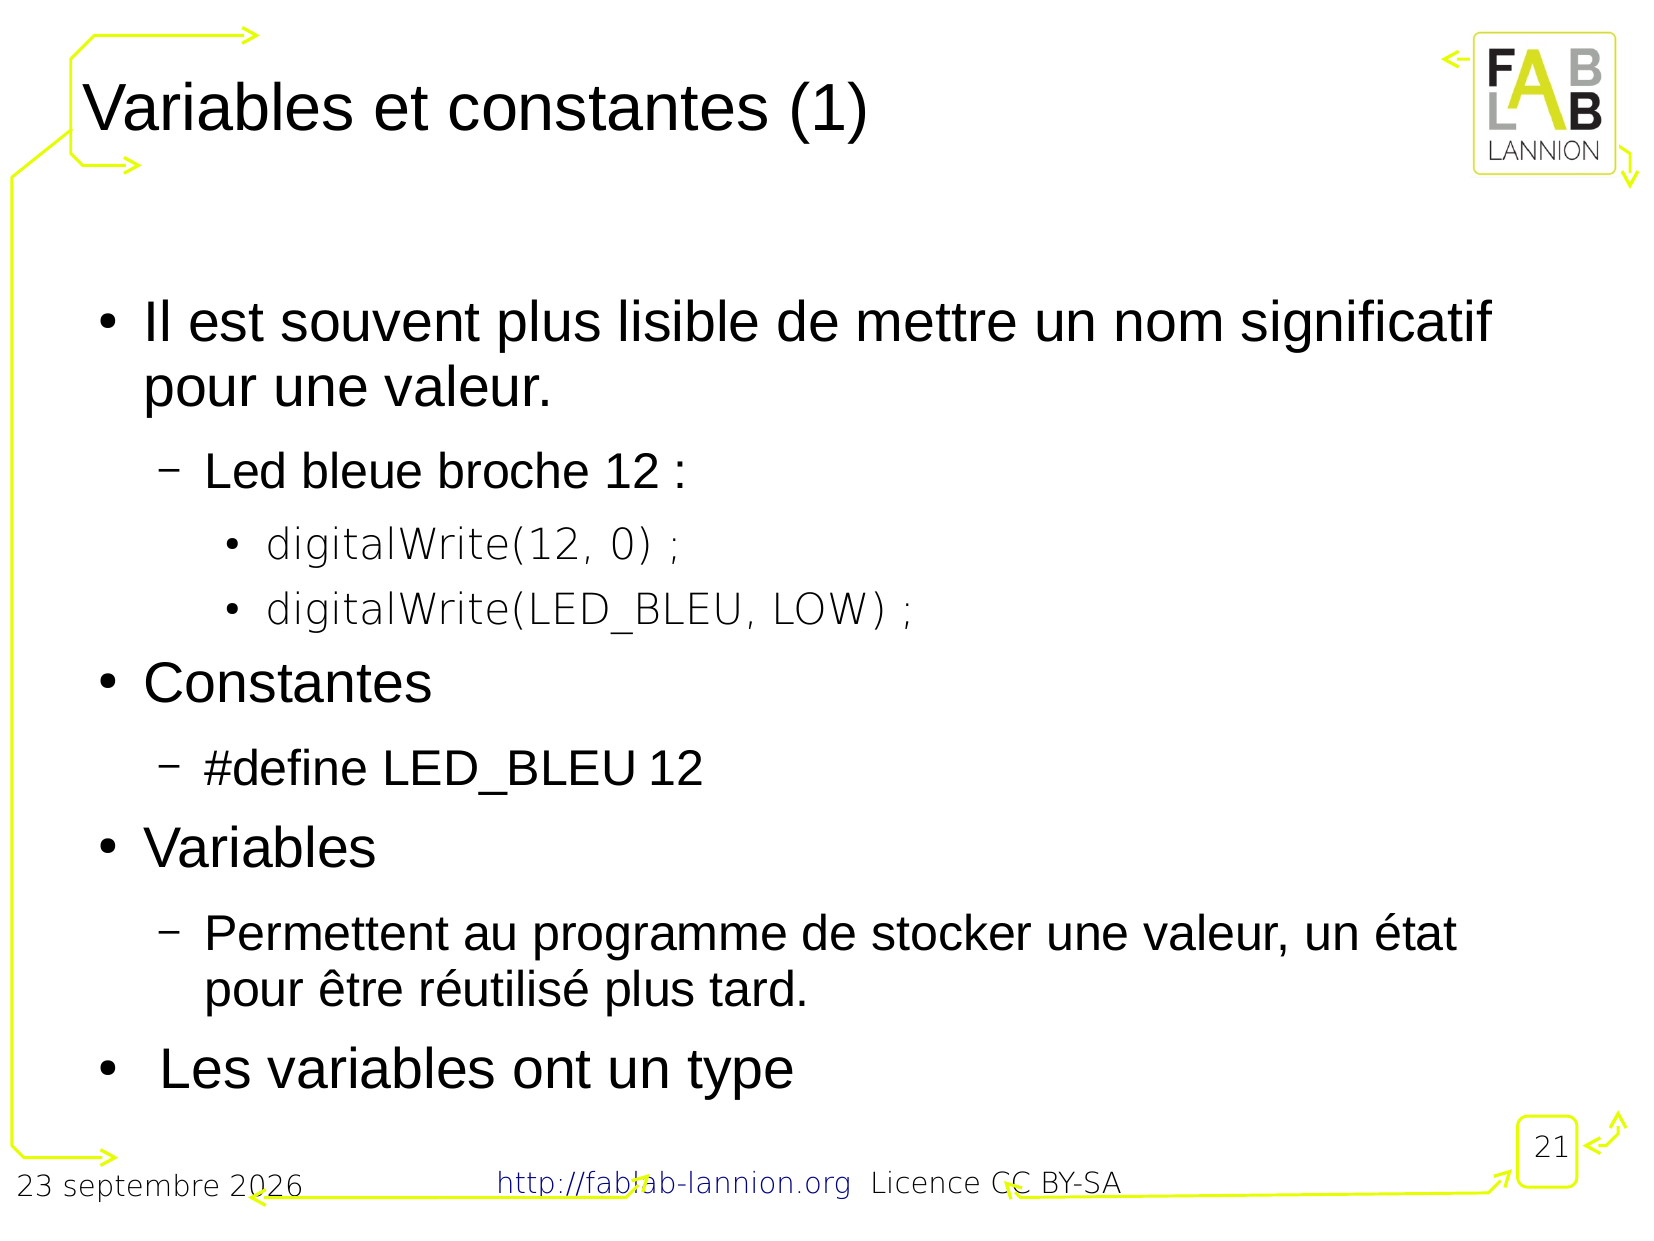

# Variables et constantes (1)
Il est souvent plus lisible de mettre un nom significatif pour une valeur.
Led bleue broche 12 :
digitalWrite(12, 0) ;
digitalWrite(LED_BLEU, LOW) ;
Constantes
#define LED_BLEU	12
Variables
Permettent au programme de stocker une valeur, un état pour être réutilisé plus tard.
 Les variables ont un type
21